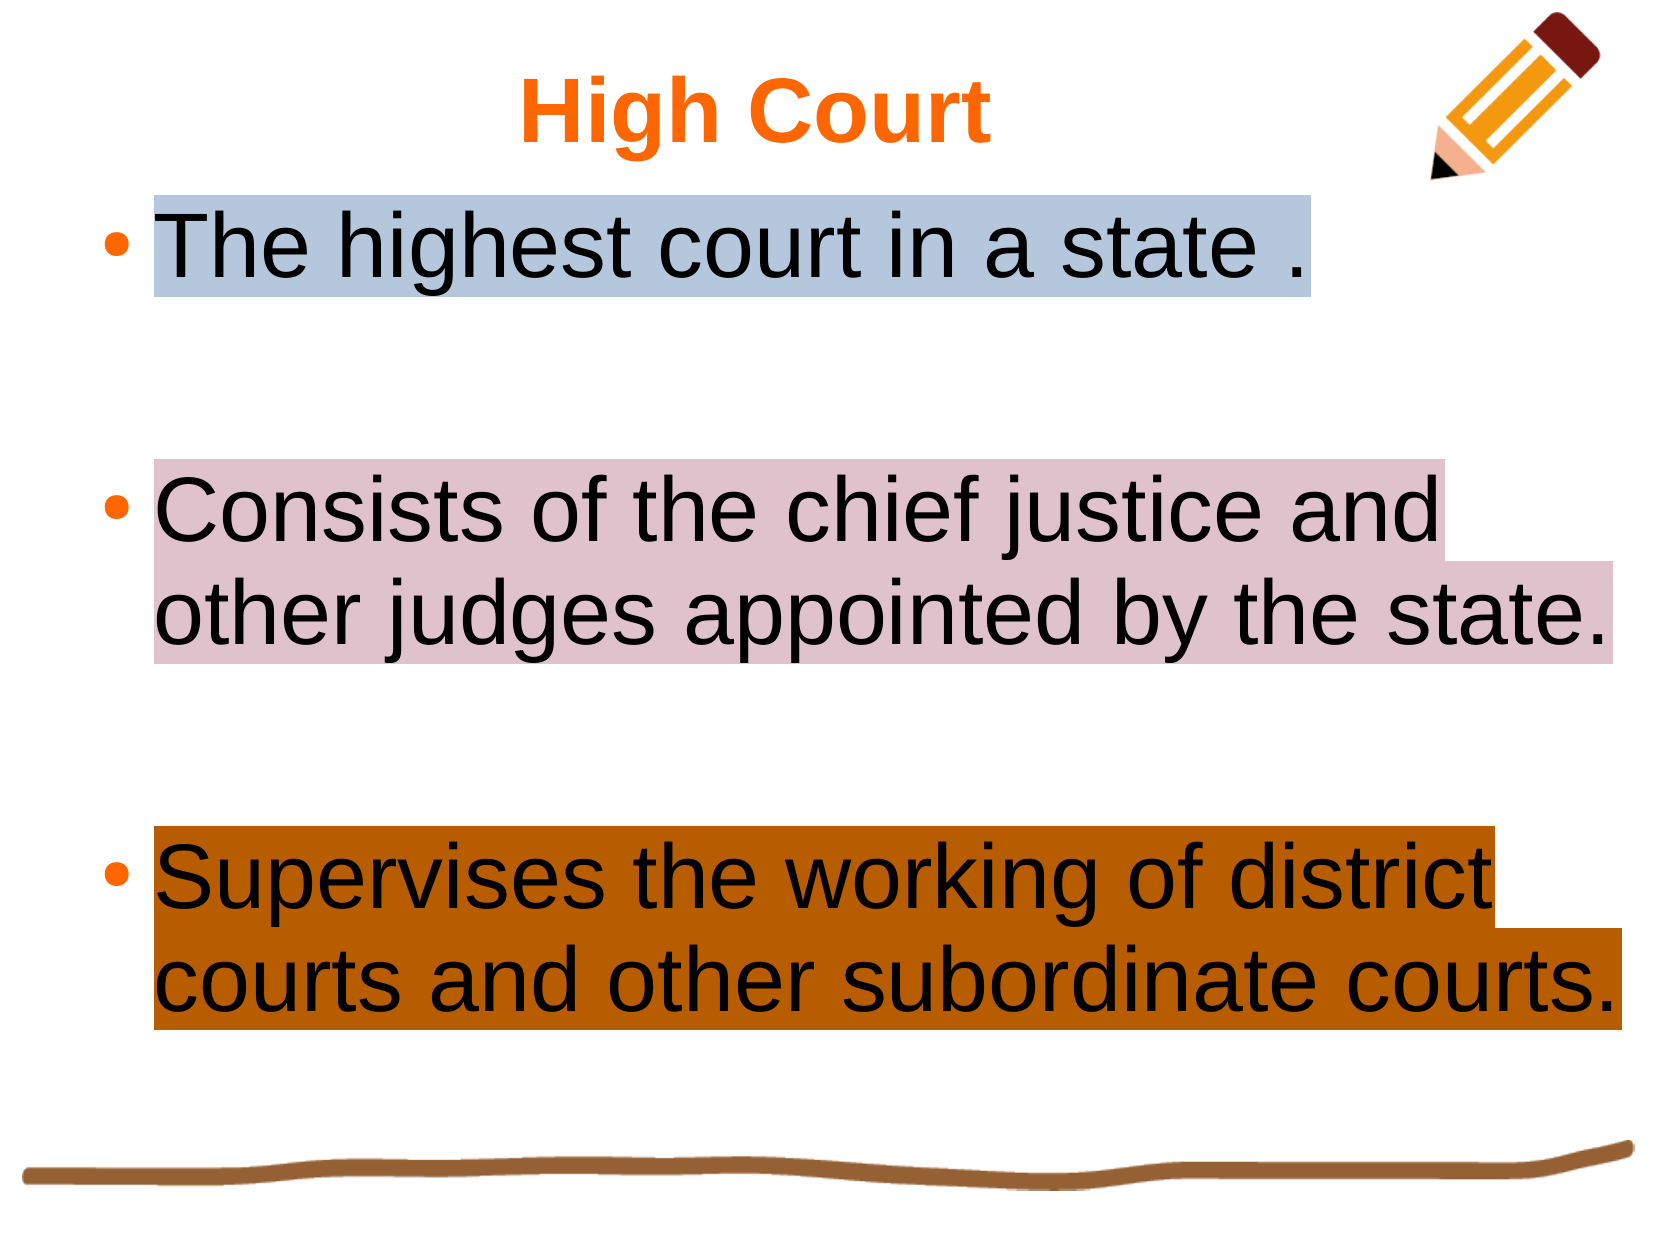

# High Court
The highest court in a state .
Consists of the chief justice and other judges appointed by the state.
Supervises the working of district courts and other subordinate courts.